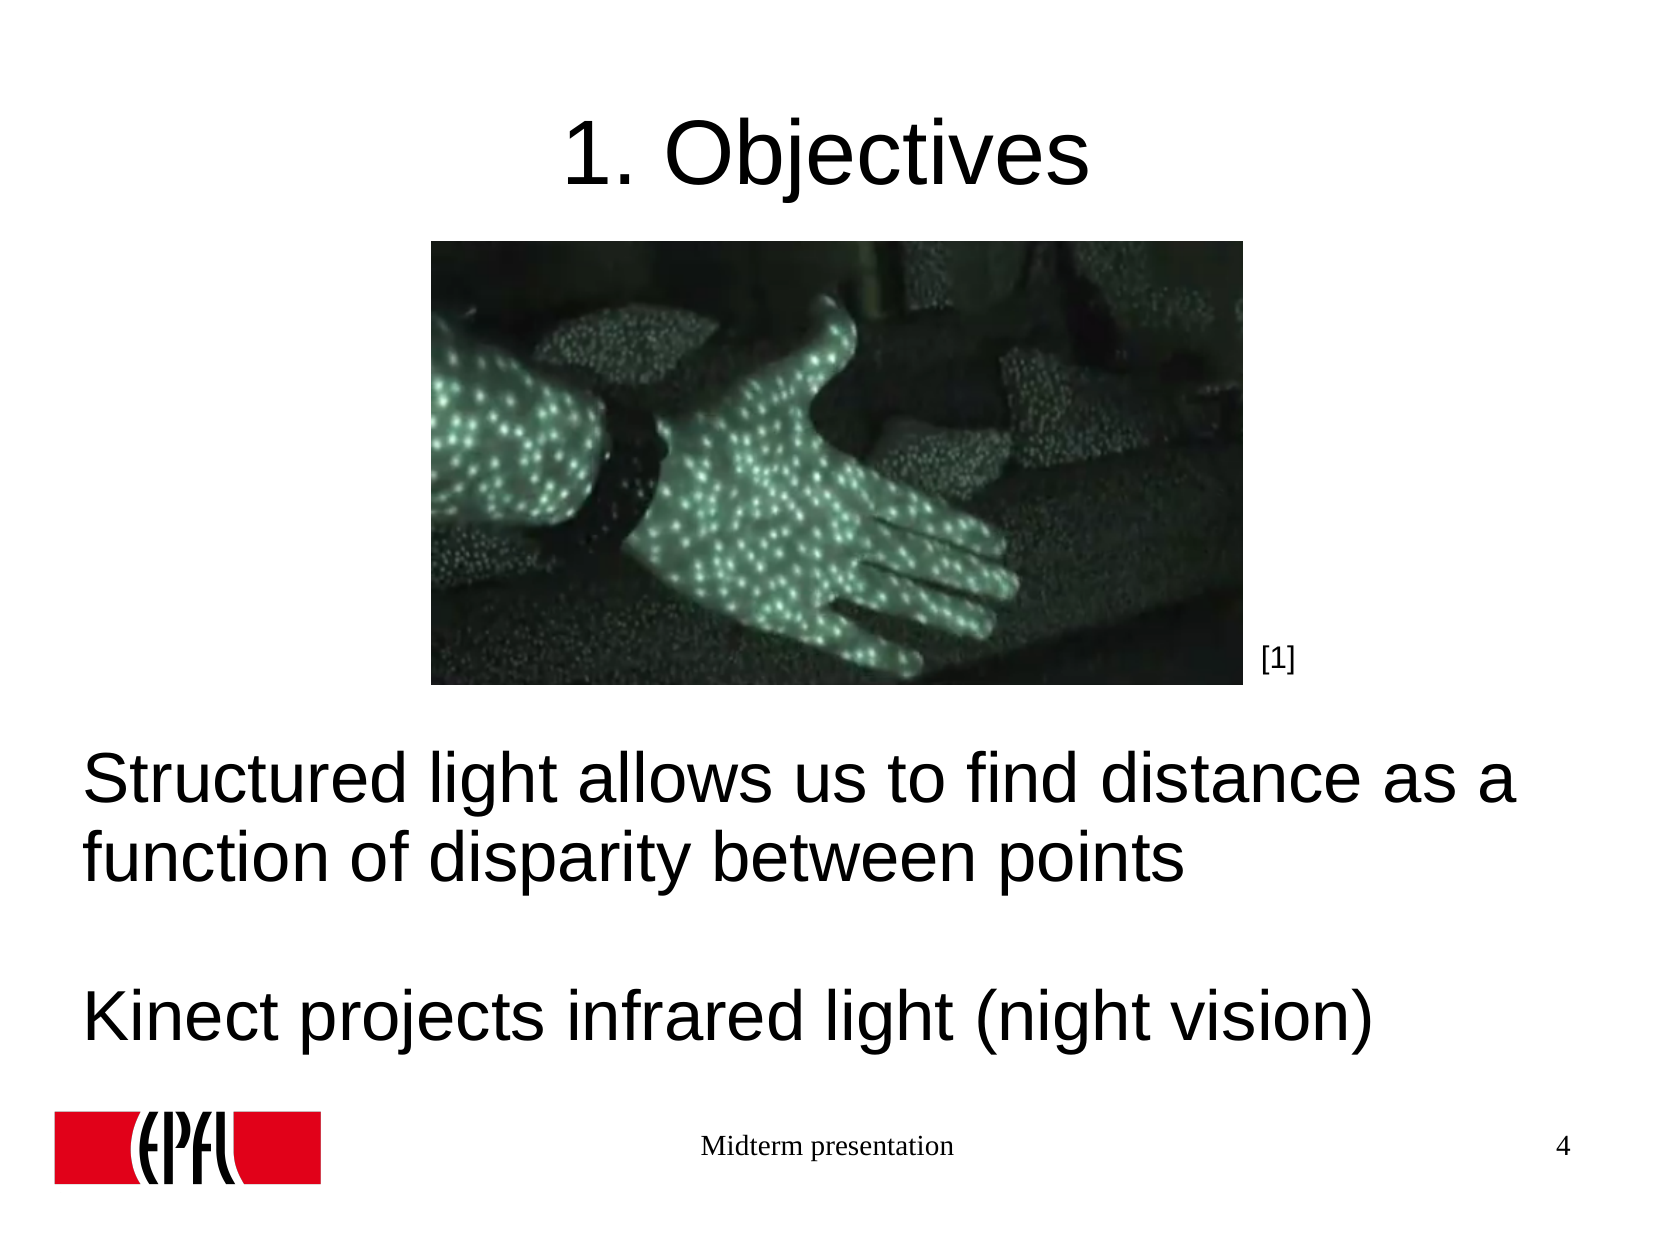

# 1. Objectives
[1]
Structured light allows us to find distance as a function of disparity between points
Kinect projects infrared light (night vision)
Midterm presentation
4